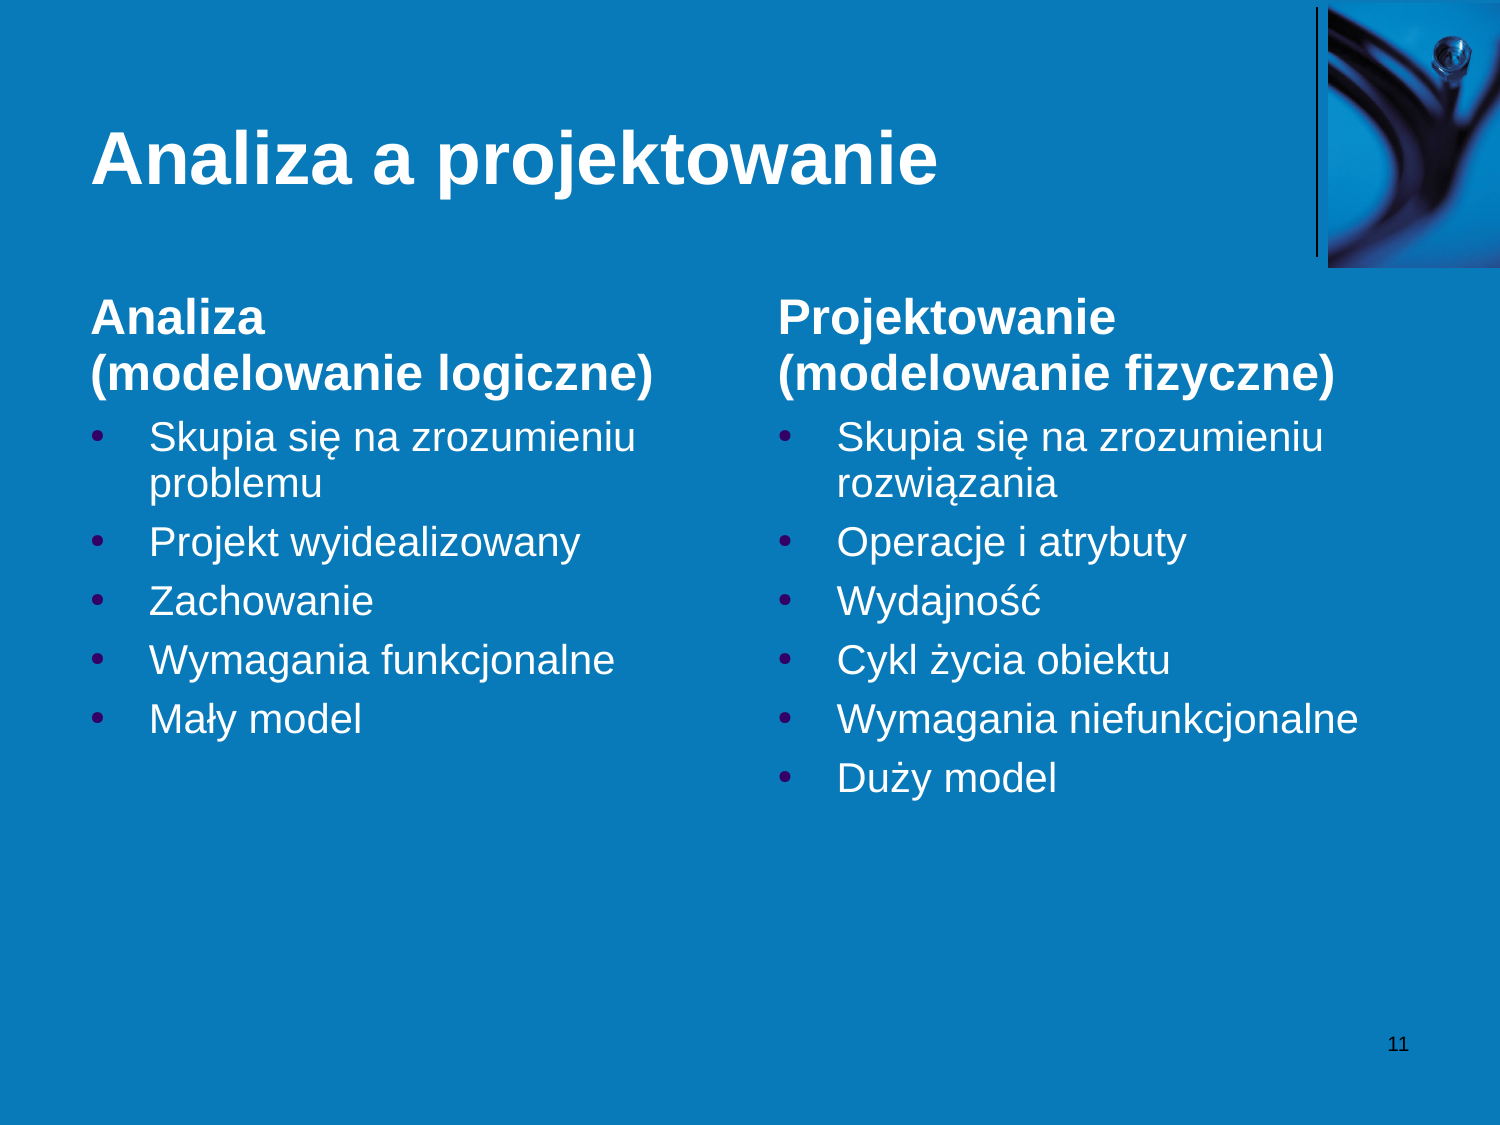

# Analiza a projektowanie
Analiza
(modelowanie logiczne)
Skupia się na zrozumieniu problemu
Projekt wyidealizowany
Zachowanie
Wymagania funkcjonalne
Mały model
Projektowanie
(modelowanie fizyczne)
Skupia się na zrozumieniu rozwiązania
Operacje i atrybuty
Wydajność
Cykl życia obiektu
Wymagania niefunkcjonalne
Duży model
11